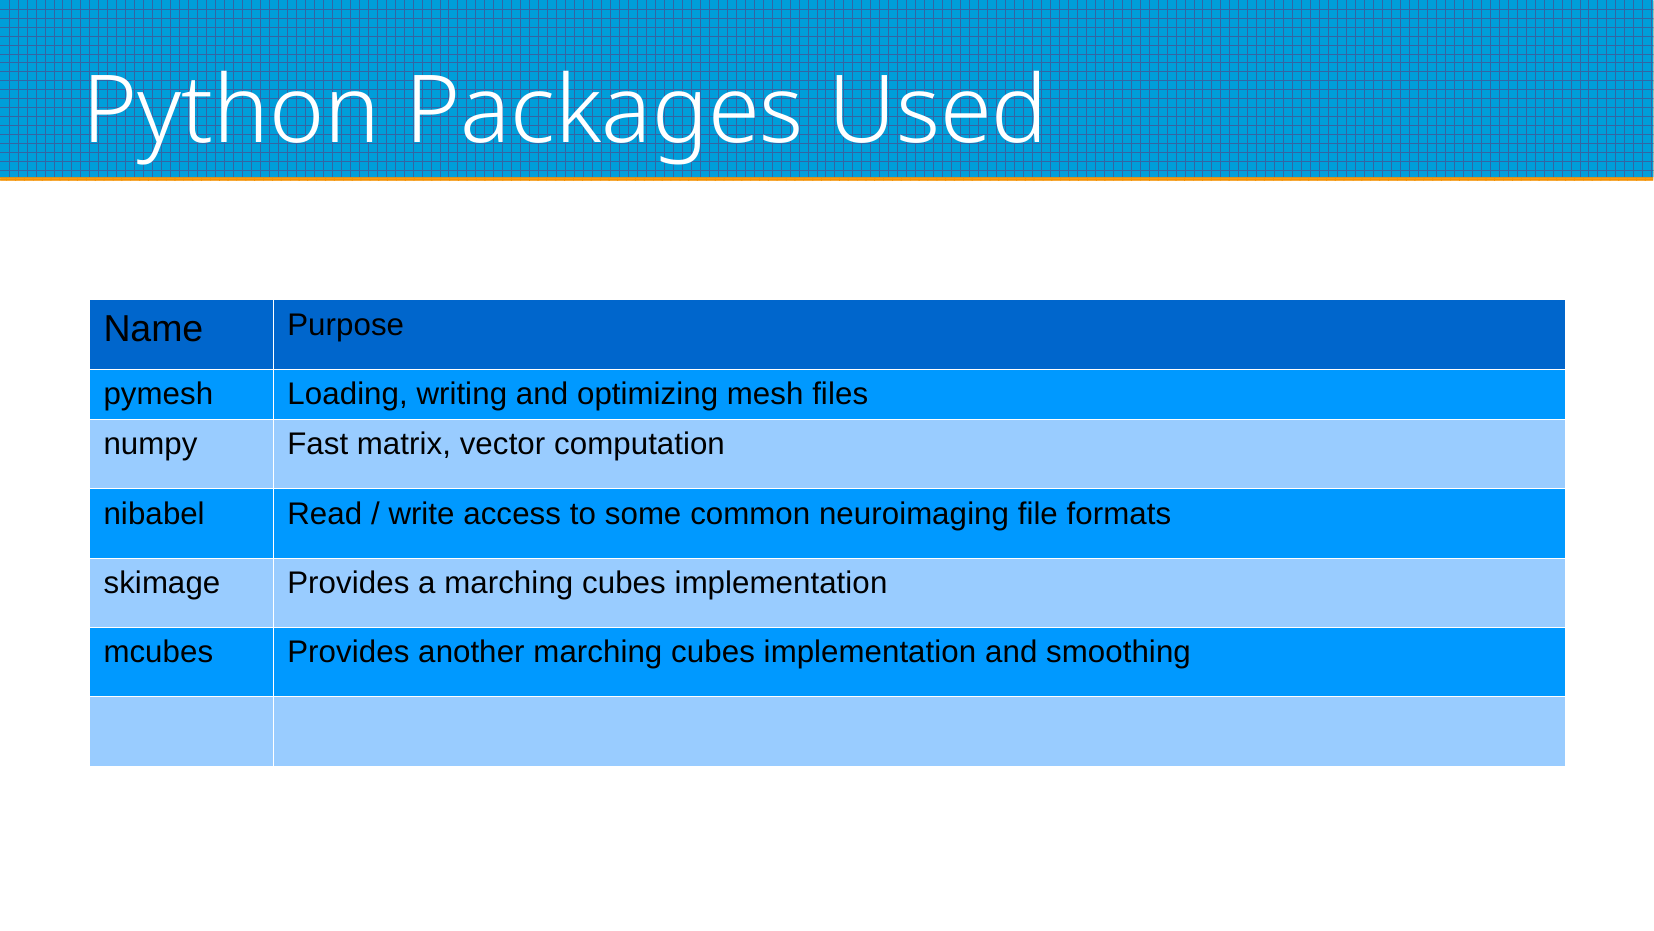

# Python Packages Used
| Name | Purpose |
| --- | --- |
| pymesh | Loading, writing and optimizing mesh files |
| numpy | Fast matrix, vector computation |
| nibabel | Read / write access to some common neuroimaging file formats |
| skimage | Provides a marching cubes implementation |
| mcubes | Provides another marching cubes implementation and smoothing |
| | |
cleaned_mesh = cleanup_mesh(mesh, verbose=True)